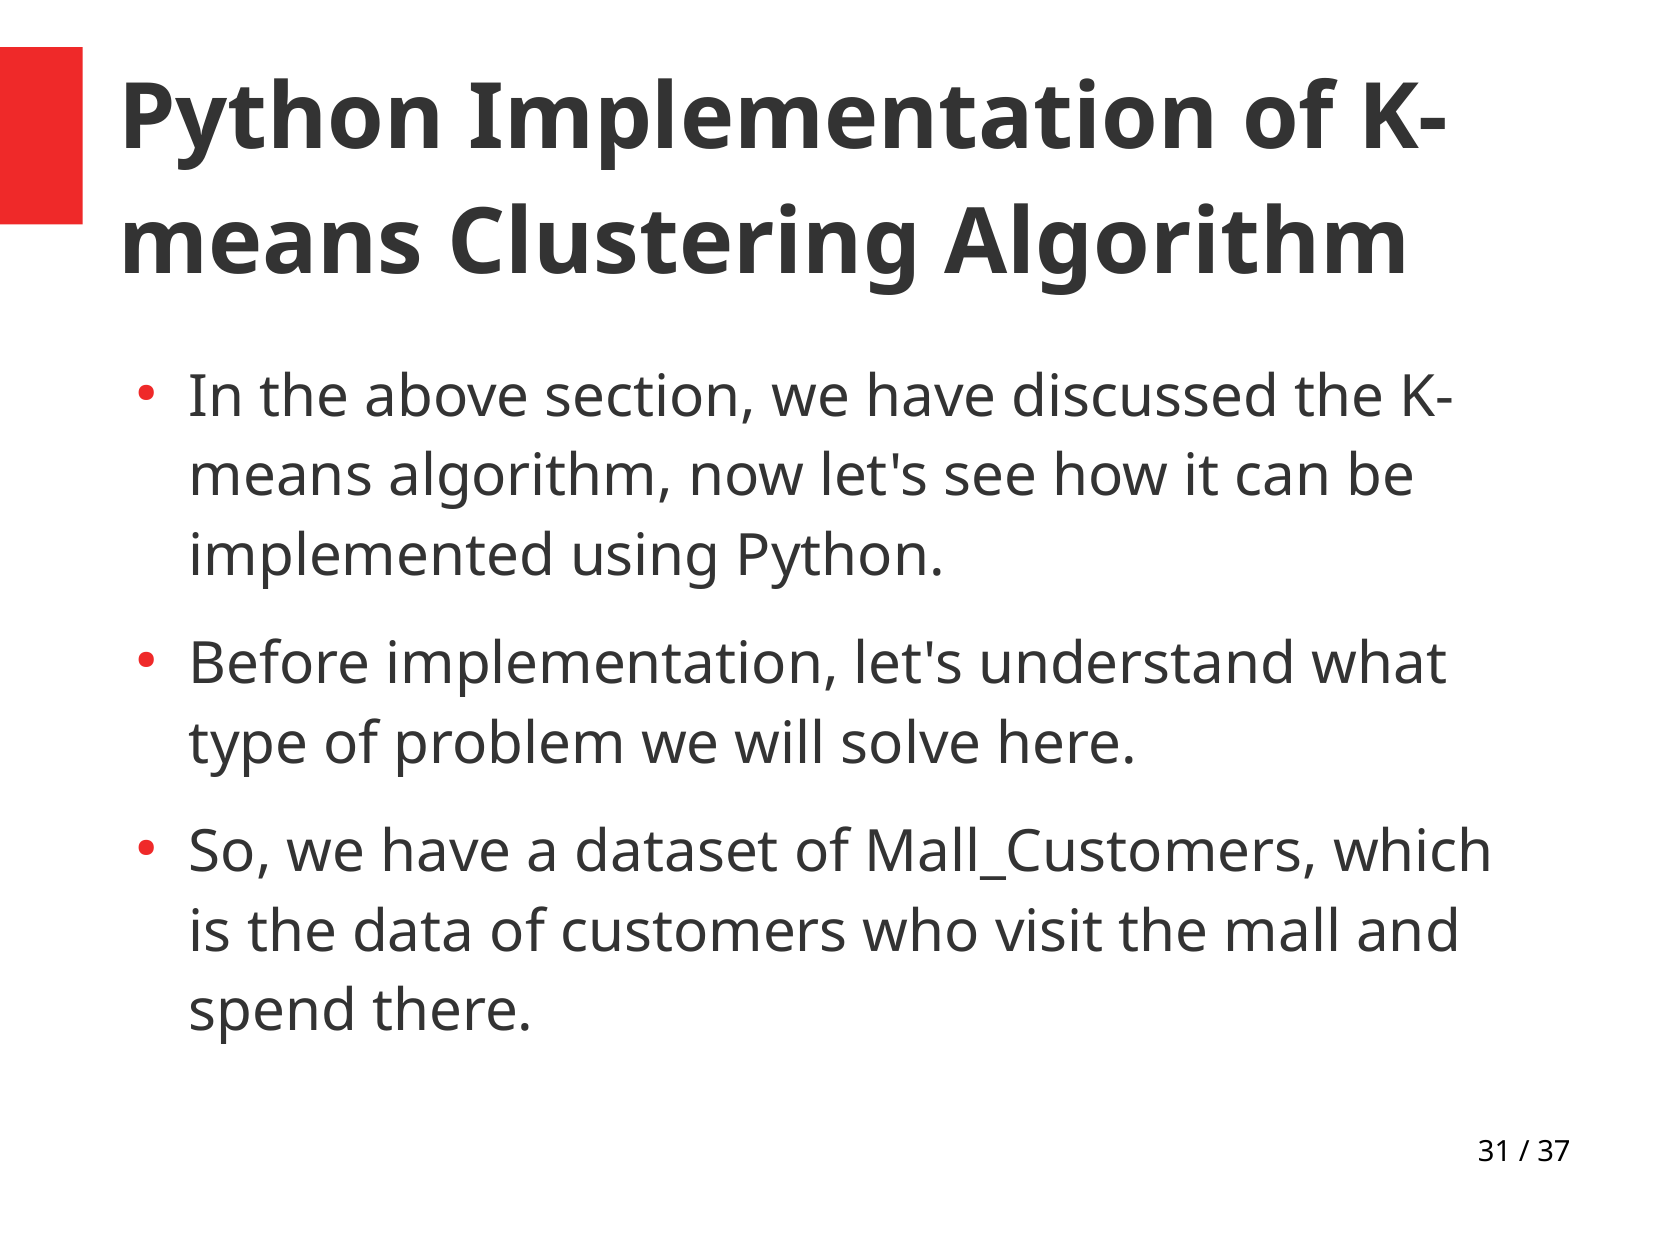

# Python Implementation of K-means Clustering Algorithm
In the above section, we have discussed the K-means algorithm, now let's see how it can be implemented using Python.
Before implementation, let's understand what type of problem we will solve here.
So, we have a dataset of Mall_Customers, which is the data of customers who visit the mall and spend there.
31